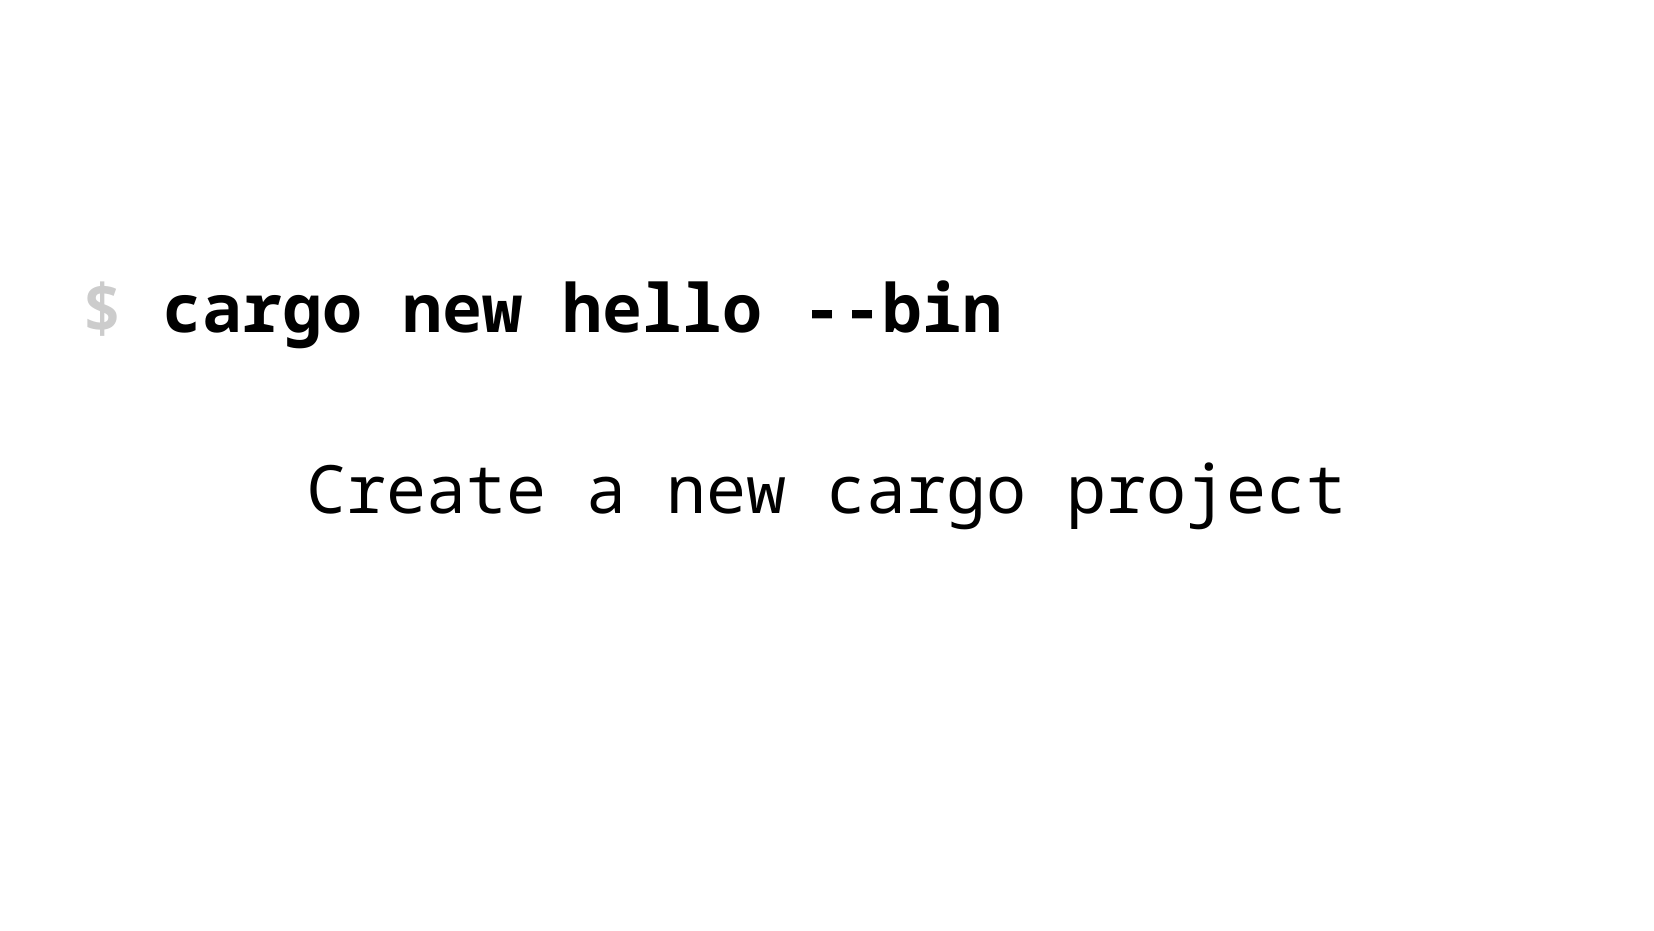

# $ cargo new hello --bin
Create a new cargo project